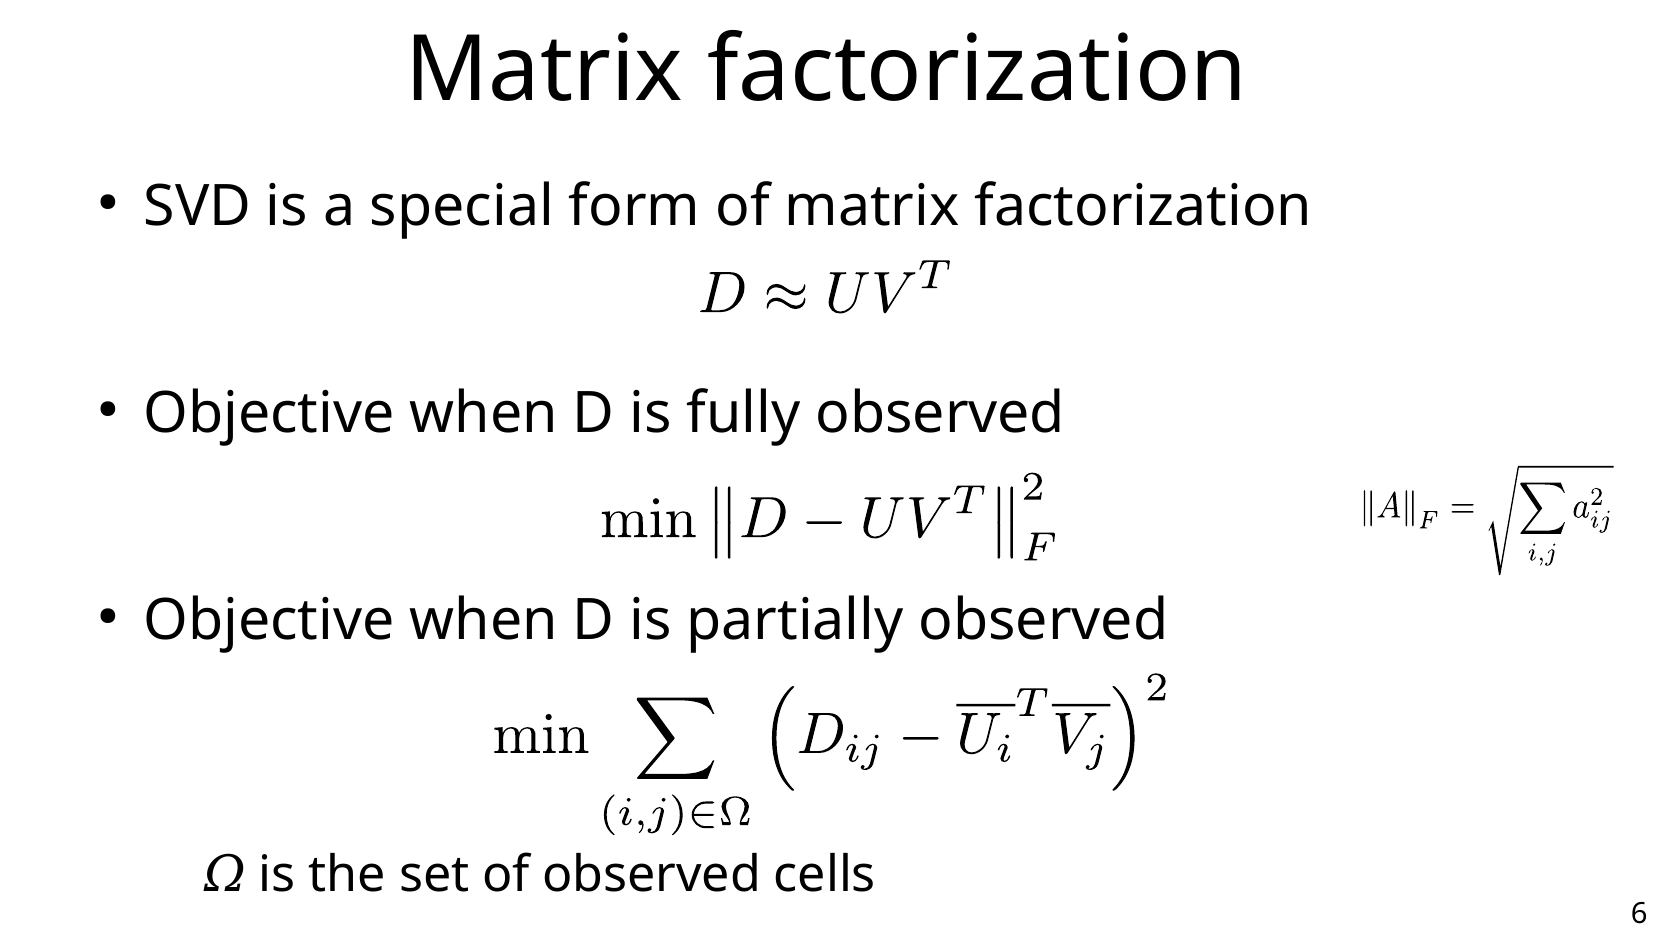

# Matrix factorization
SVD is a special form of matrix factorization
Objective when D is fully observed
Objective when D is partially observed
Ω is the set of observed cells
6